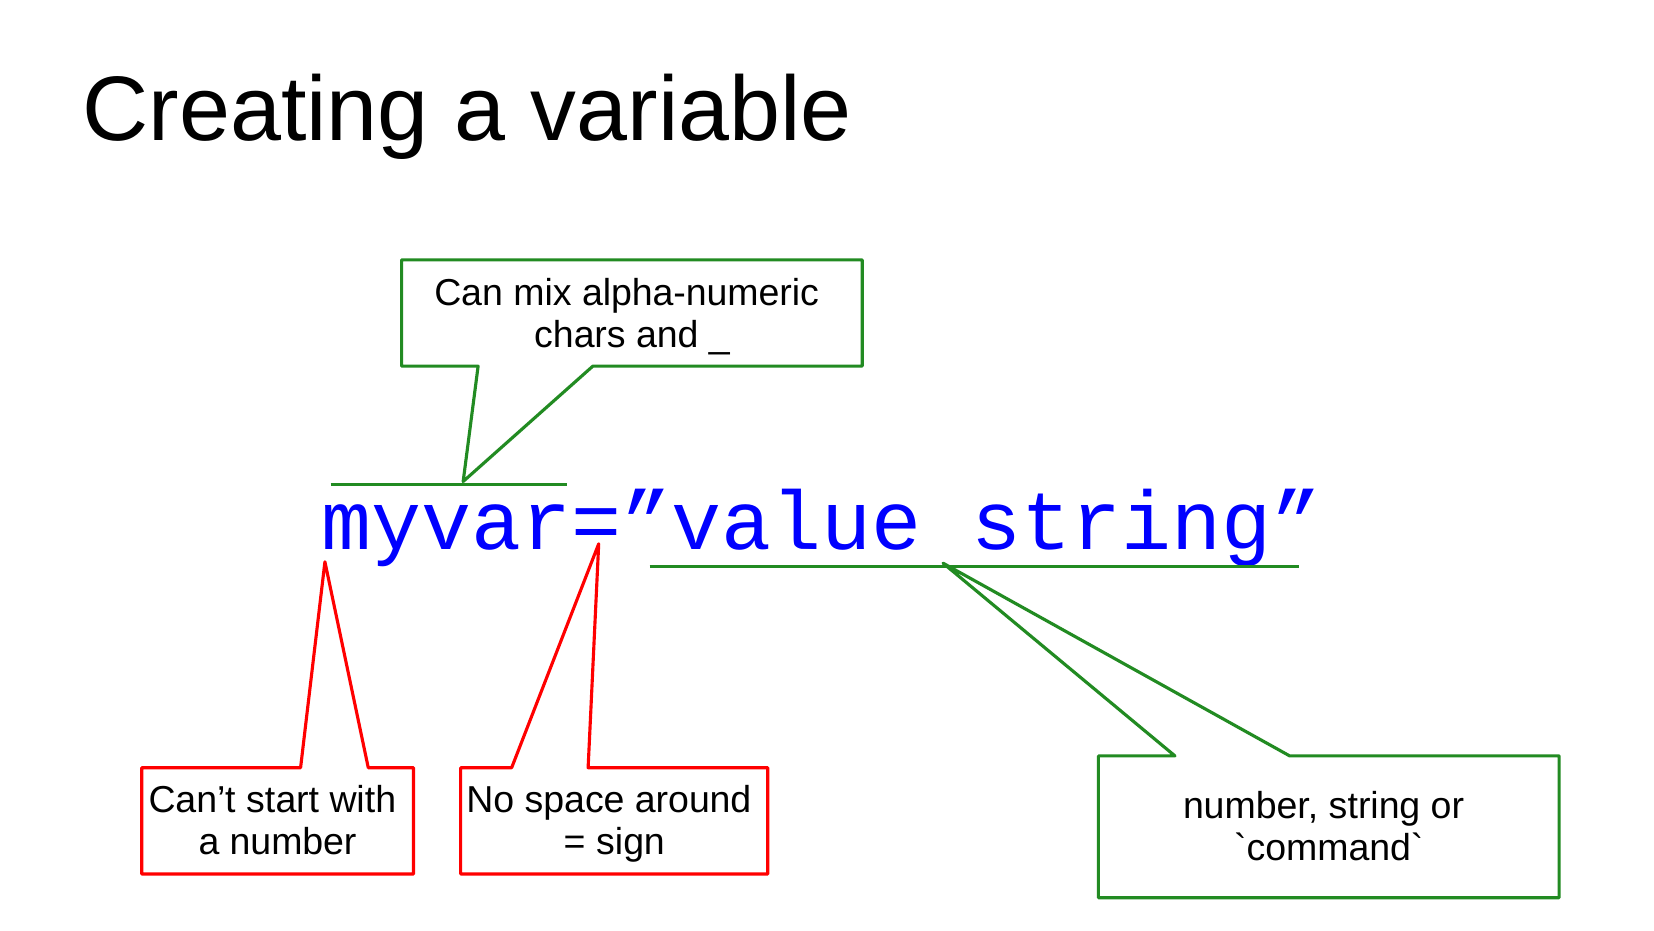

# Creating a variable
Can mix alpha-numeric
chars and _
myvar=”value string”
number, string or
`command`
Can’t start with
a number
No space around
= sign